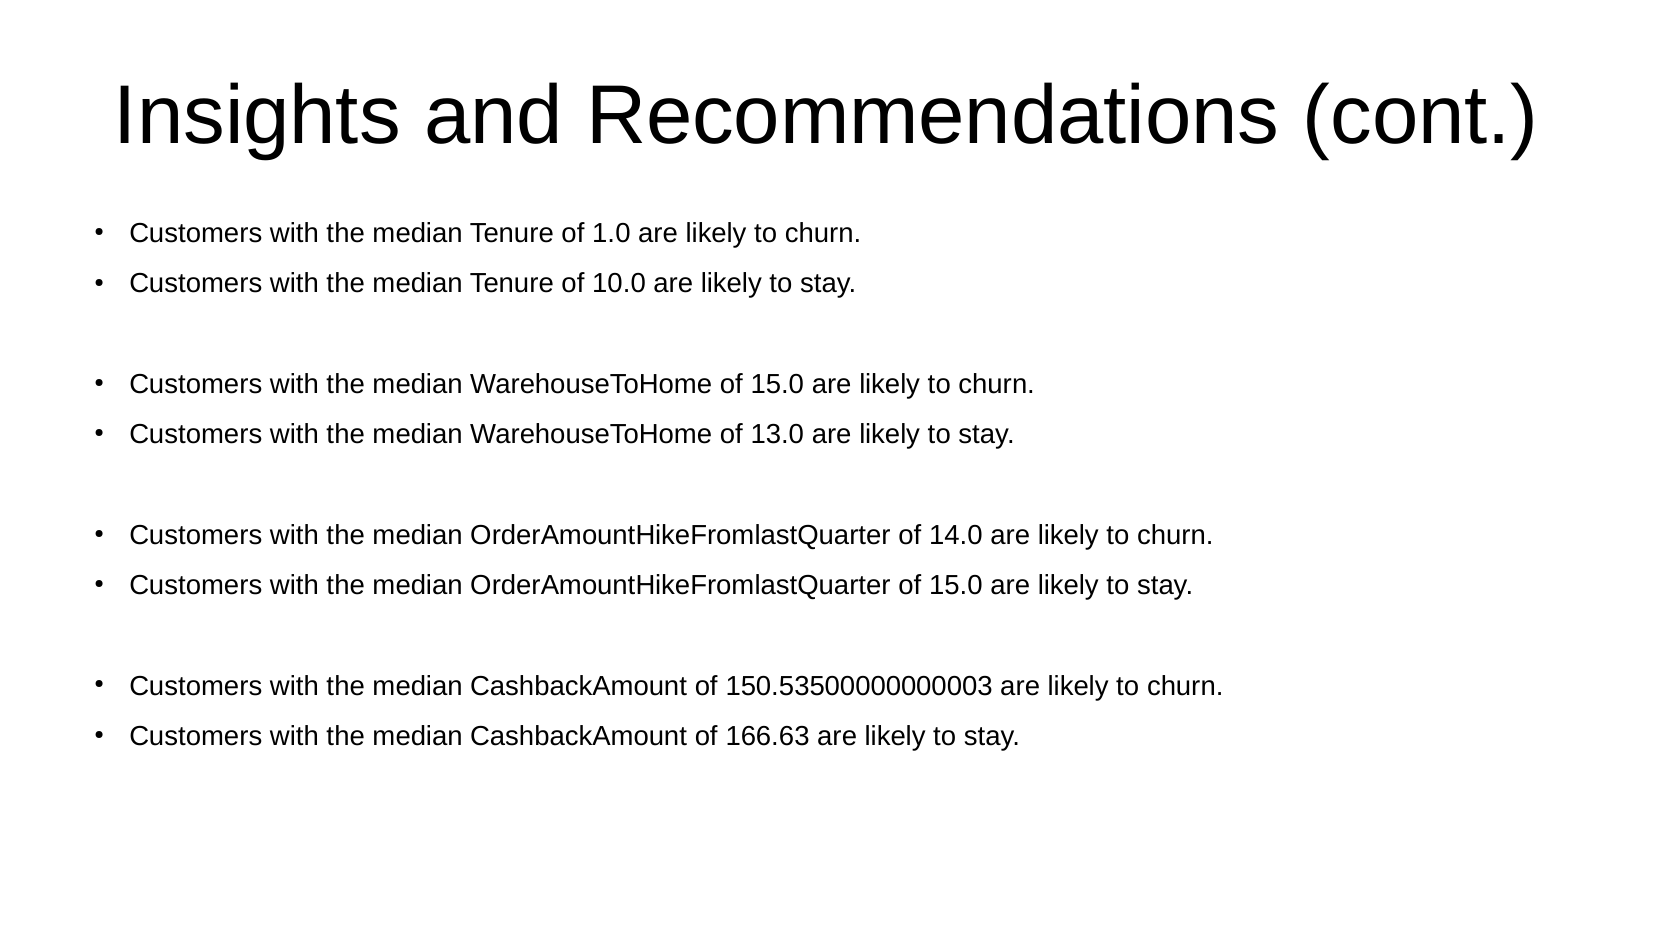

# Insights and Recommendations (cont.)
Customers with the median Tenure of 1.0 are likely to churn.
Customers with the median Tenure of 10.0 are likely to stay.
Customers with the median WarehouseToHome of 15.0 are likely to churn.
Customers with the median WarehouseToHome of 13.0 are likely to stay.
Customers with the median OrderAmountHikeFromlastQuarter of 14.0 are likely to churn.
Customers with the median OrderAmountHikeFromlastQuarter of 15.0 are likely to stay.
Customers with the median CashbackAmount of 150.53500000000003 are likely to churn.
Customers with the median CashbackAmount of 166.63 are likely to stay.